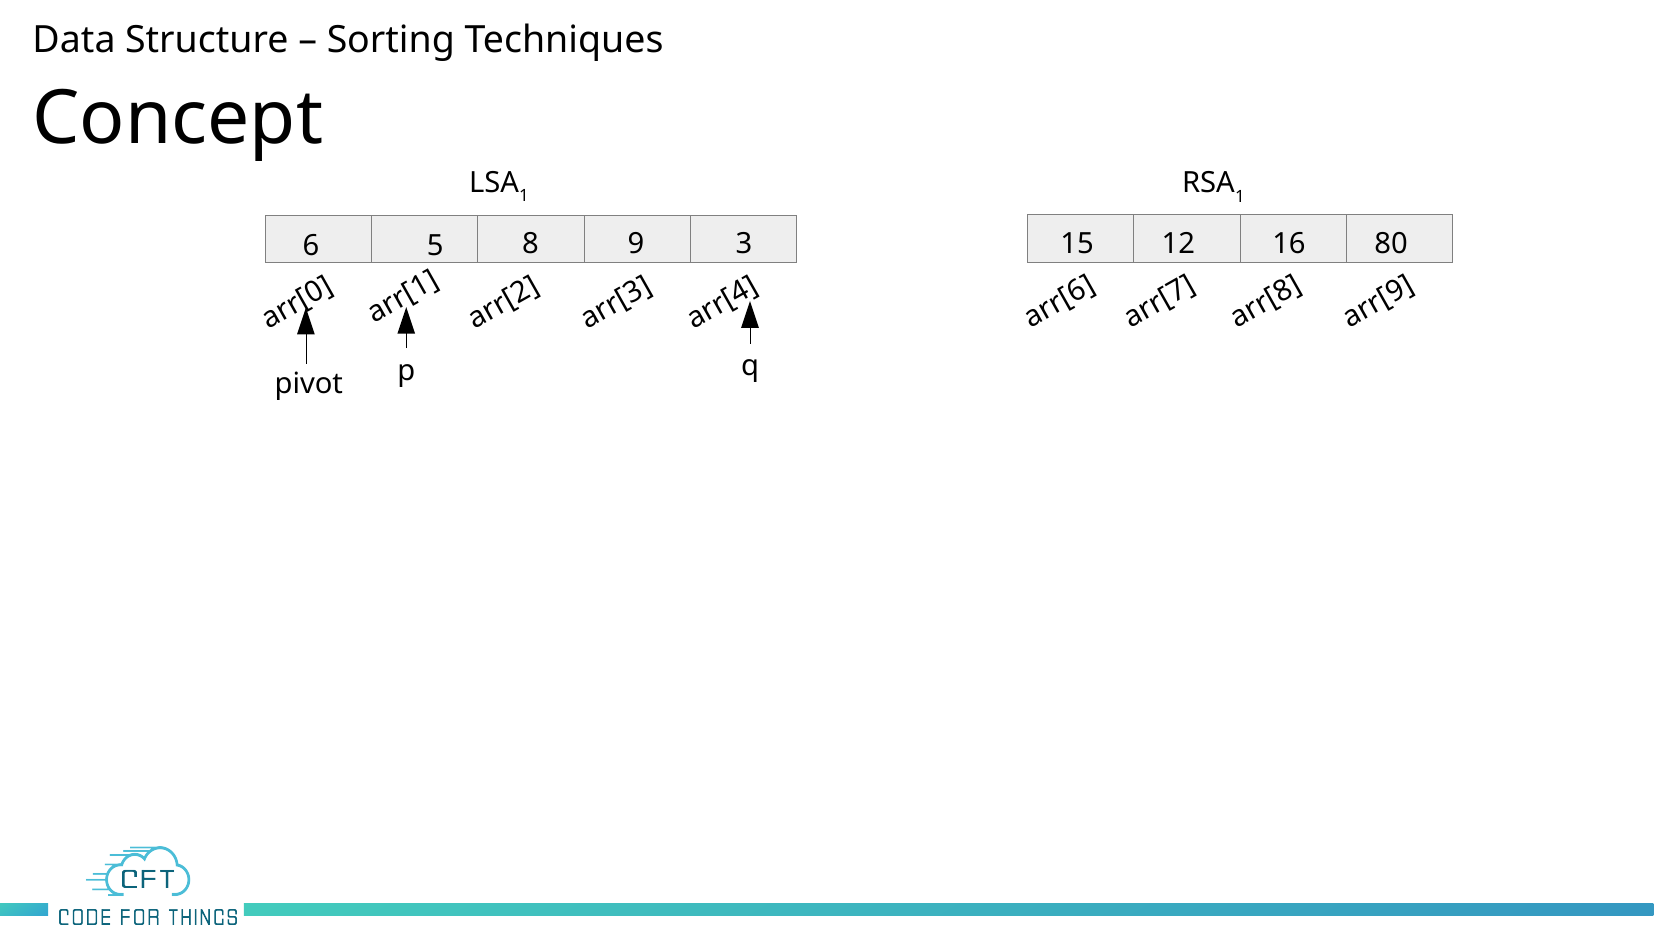

# Data Structure – Sorting Techniques Concept
LSA1
RSA1
arr[7]
arr[9]
arr[6]
arr[8]
15
12
16
80
8
9
 3
arr[1]
arr[4]
arr[3]
arr[0]
arr[2]
6
5
q
p
pivot